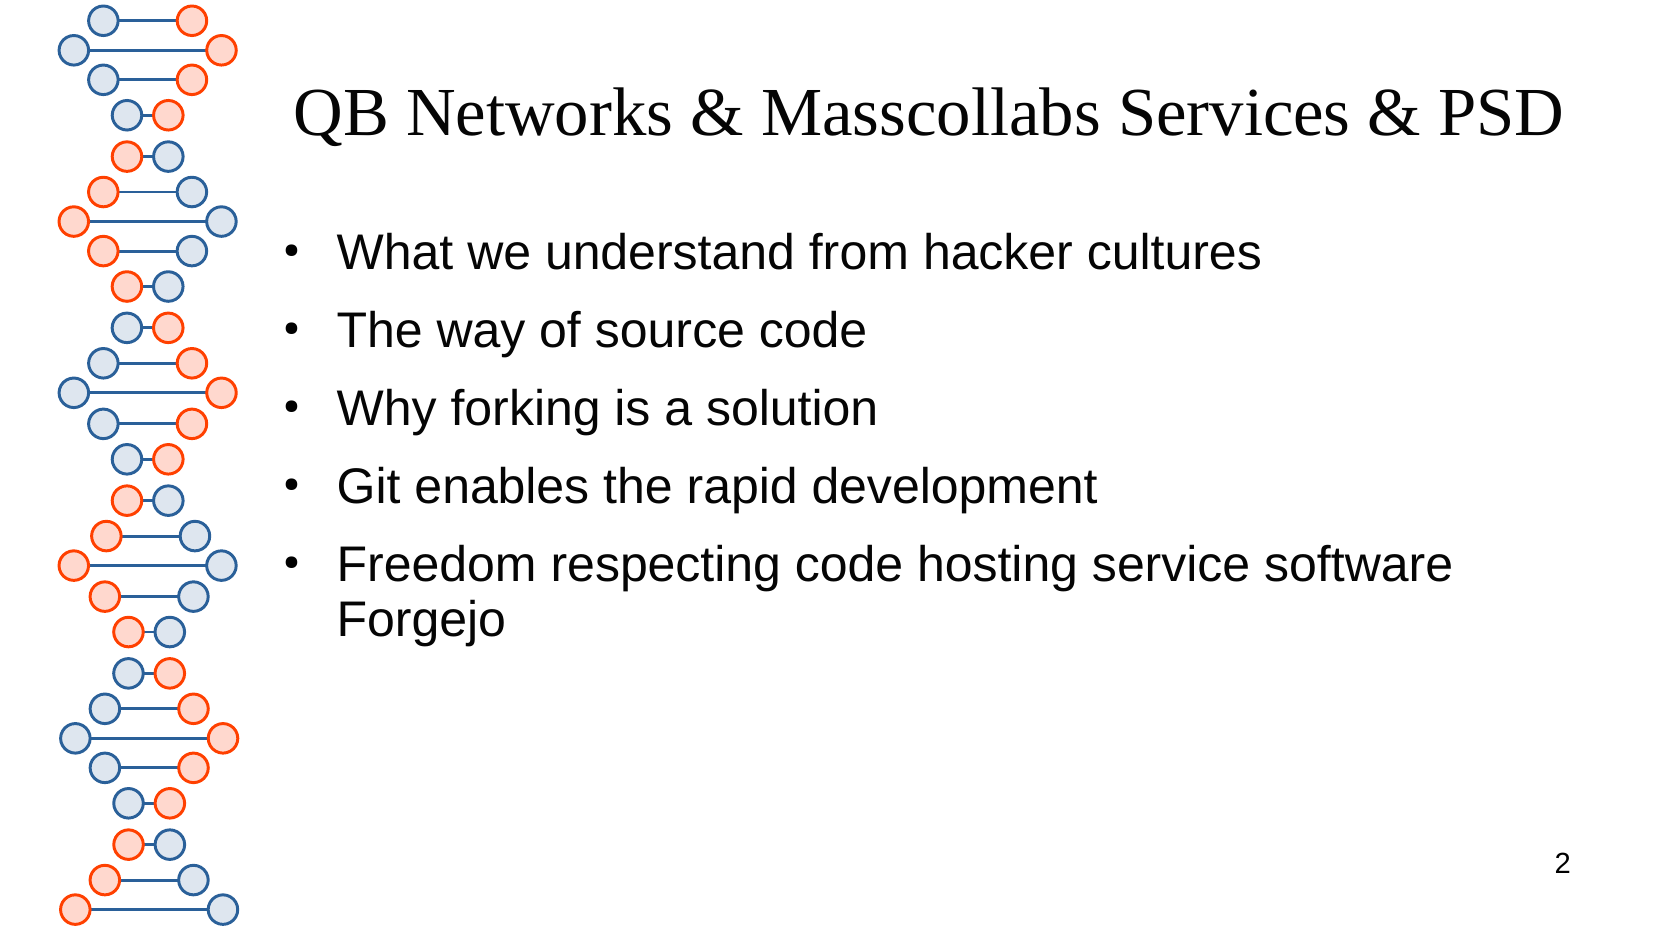

# QB Networks & Masscollabs Services & PSD
What we understand from hacker cultures
The way of source code
Why forking is a solution
Git enables the rapid development
Freedom respecting code hosting service software Forgejo
2